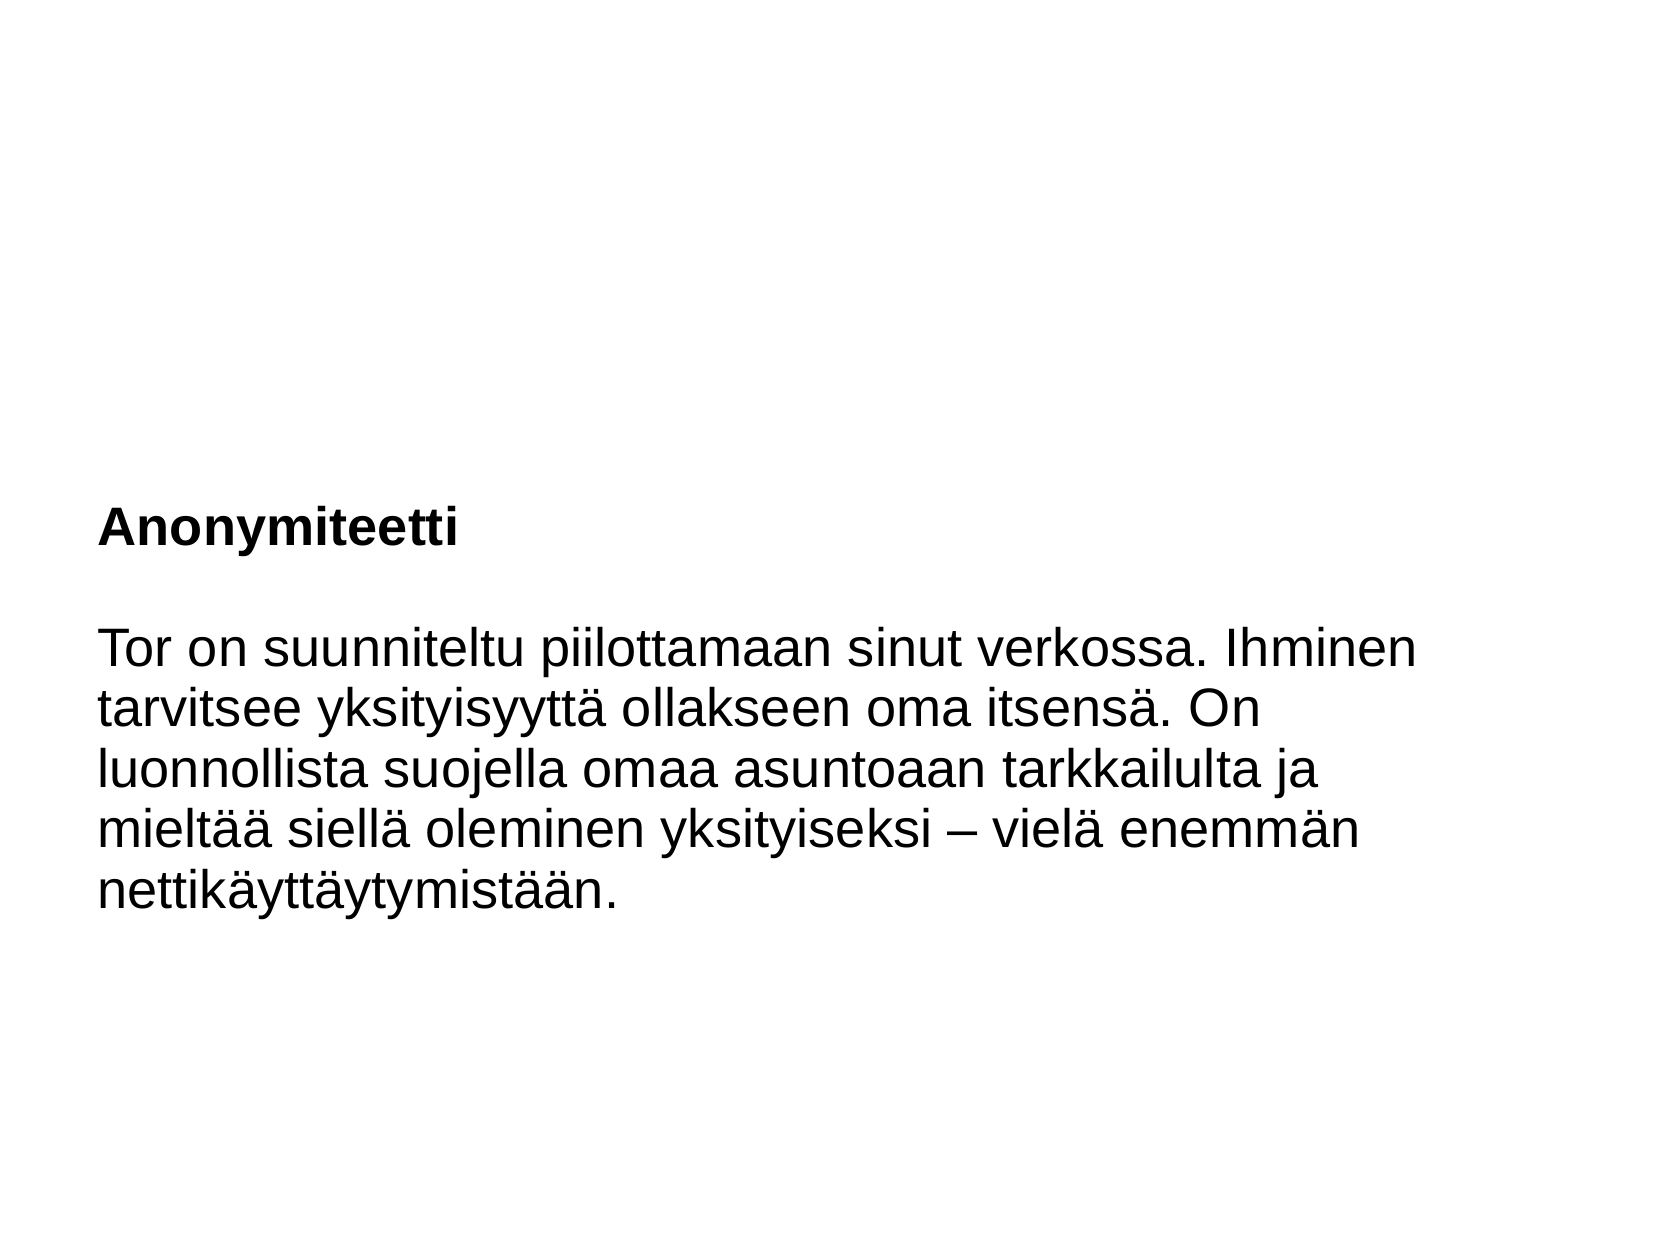

Anonymiteetti
Tor on suunniteltu piilottamaan sinut verkossa. Ihminen tarvitsee yksityisyyttä ollakseen oma itsensä. On luonnollista suojella omaa asuntoaan tarkkailulta ja mieltää siellä oleminen yksityiseksi – vielä enemmän nettikäyttäytymistään.